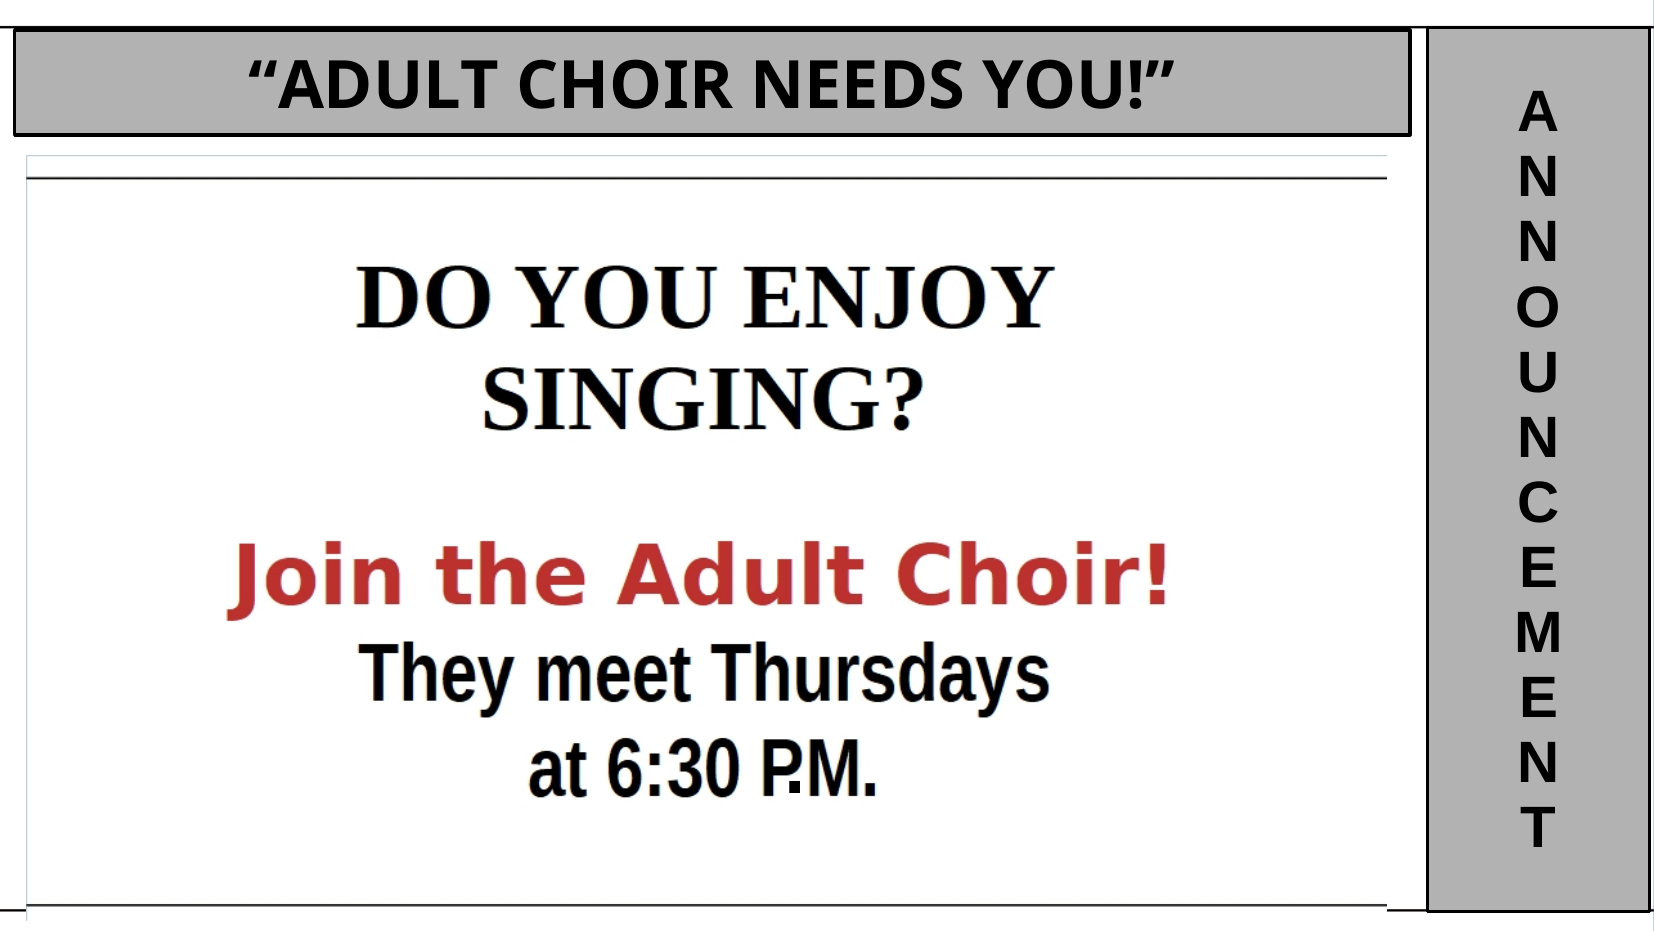

A
N
N
O
U
N
C
E
M
E
N
T
“ADULT CHOIR NEEDS YOU!”
.